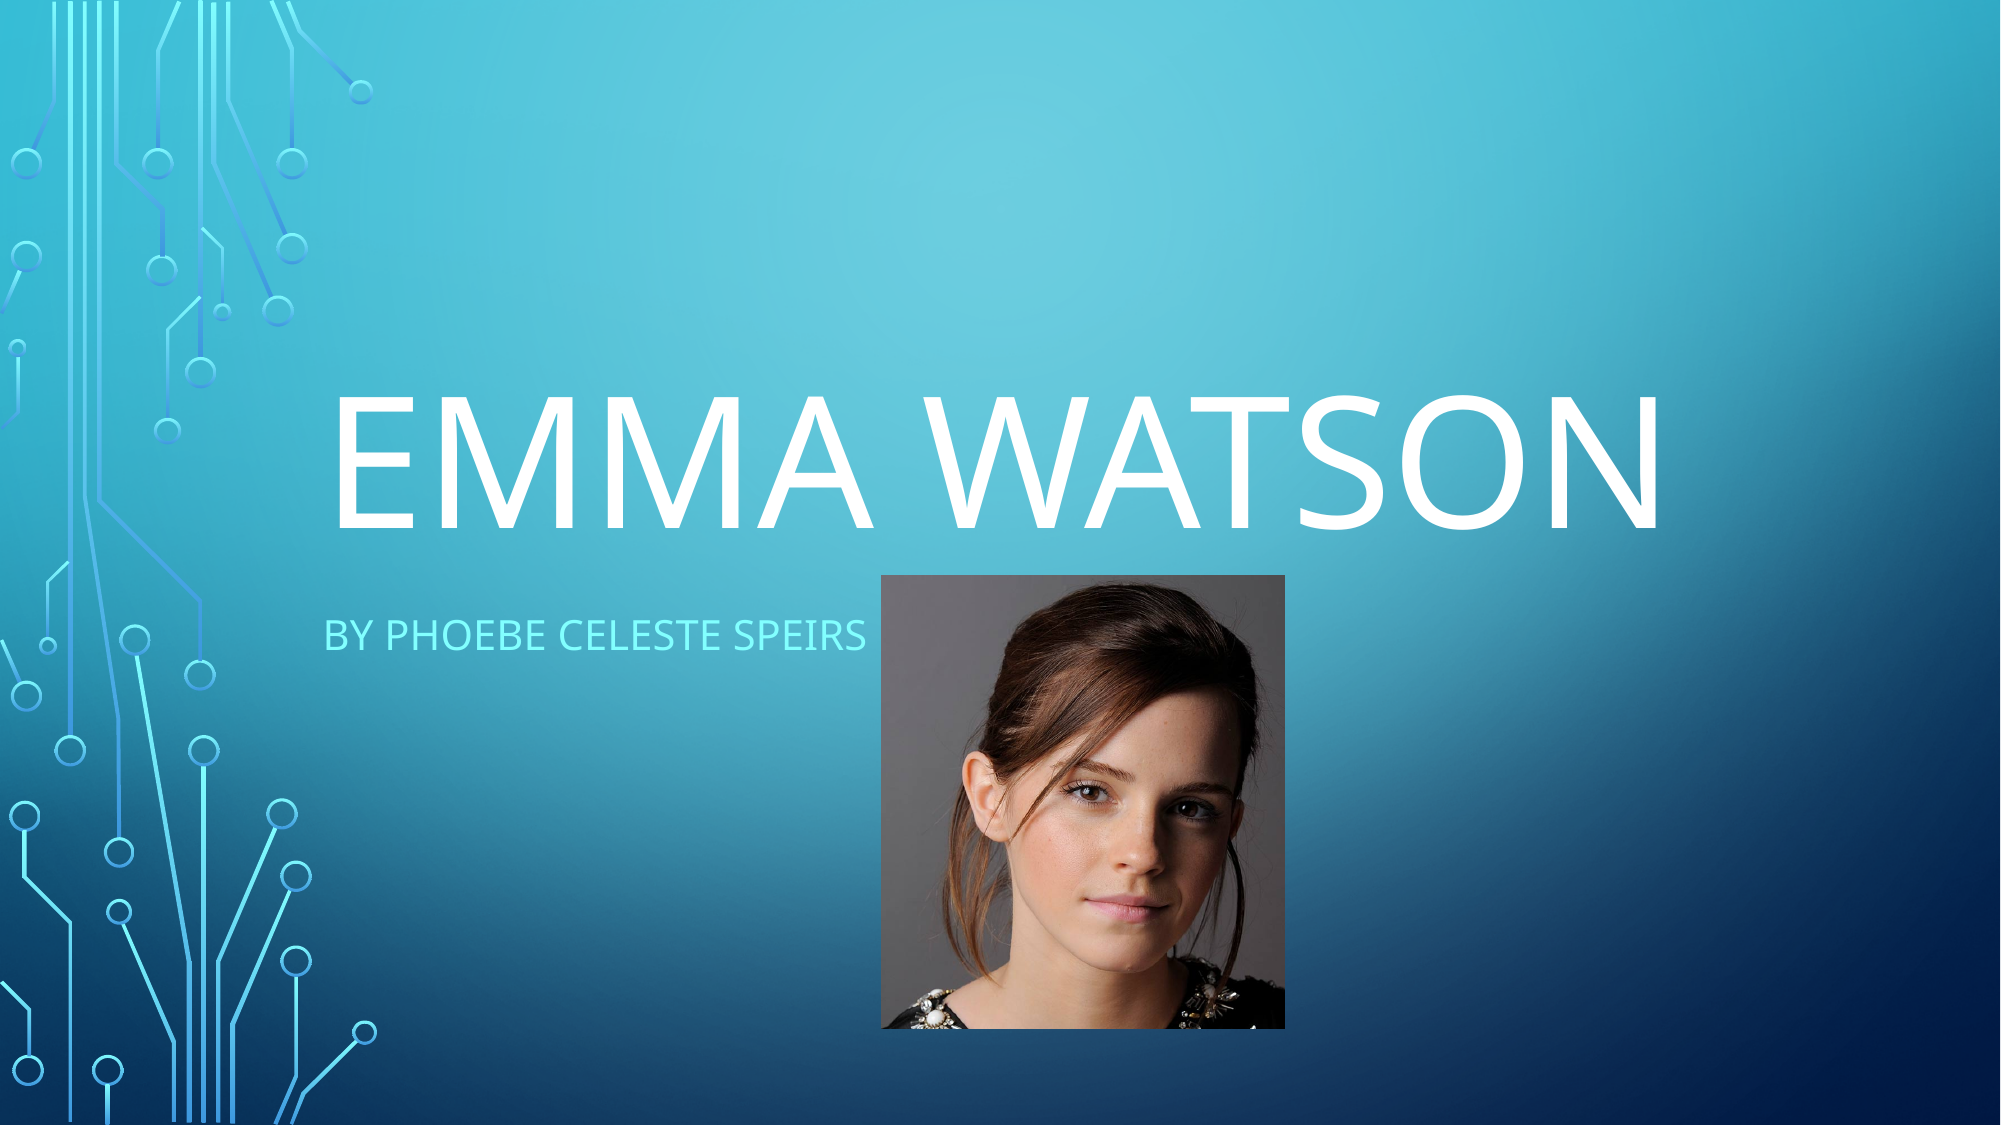

# Emma Watson
By Phoebe Celeste Speirs